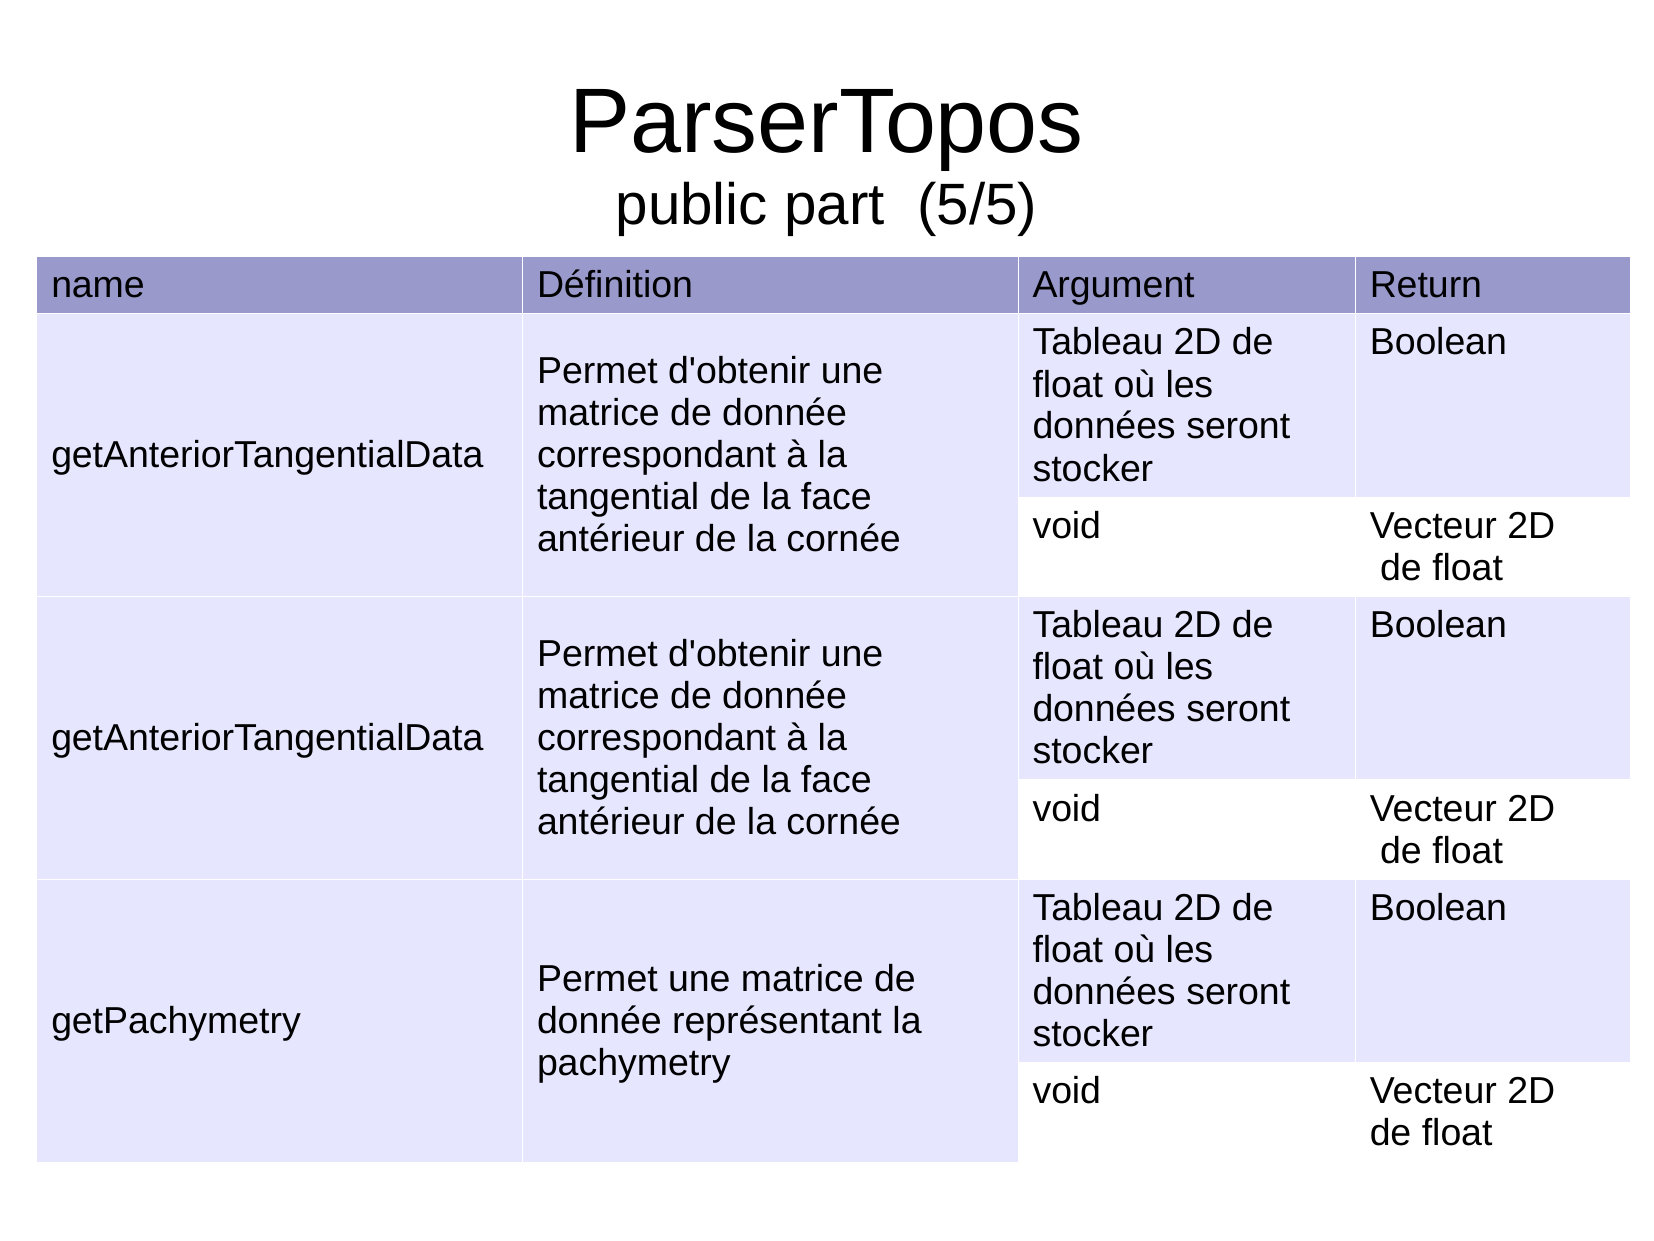

# ParserTopos public part  (5/5)
| name | Définition | Argument | Return |
| --- | --- | --- | --- |
| getAnteriorTangentialData | Permet d'obtenir une matrice de donnée correspondant à la tangential de la face antérieur de la cornée | Tableau 2D de float où les données seront stocker | Boolean |
| | | void | Vecteur 2D de float |
| getAnteriorTangentialData | Permet d'obtenir une matrice de donnée correspondant à la tangential de la face antérieur de la cornée | Tableau 2D de float où les données seront stocker | Boolean |
| | | void | Vecteur 2D de float |
| getPachymetry | Permet une matrice de donnée représentant la pachymetry | Tableau 2D de float où les données seront stocker | Boolean |
| | | void | Vecteur 2D de float |